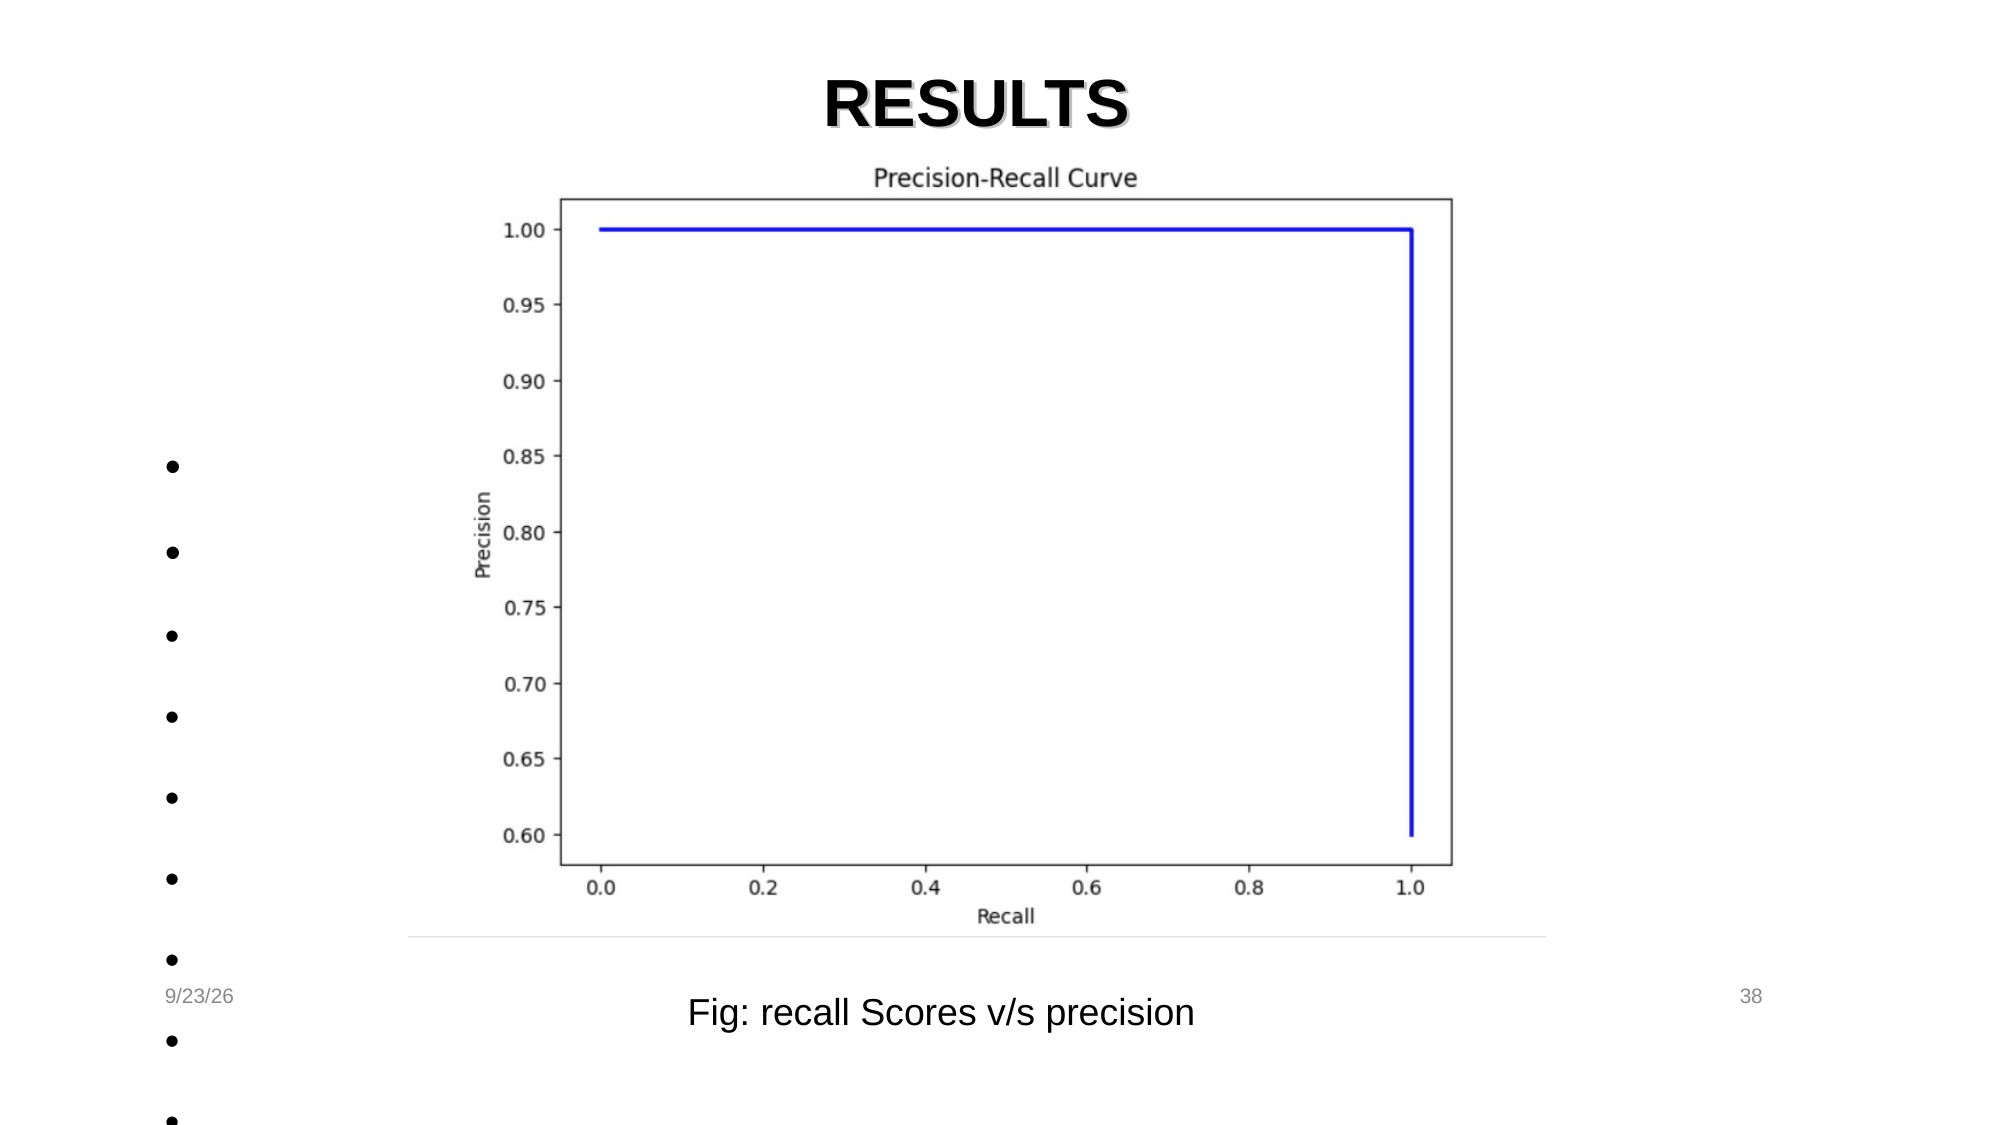

# results
Fig: recall Scores v/s precision